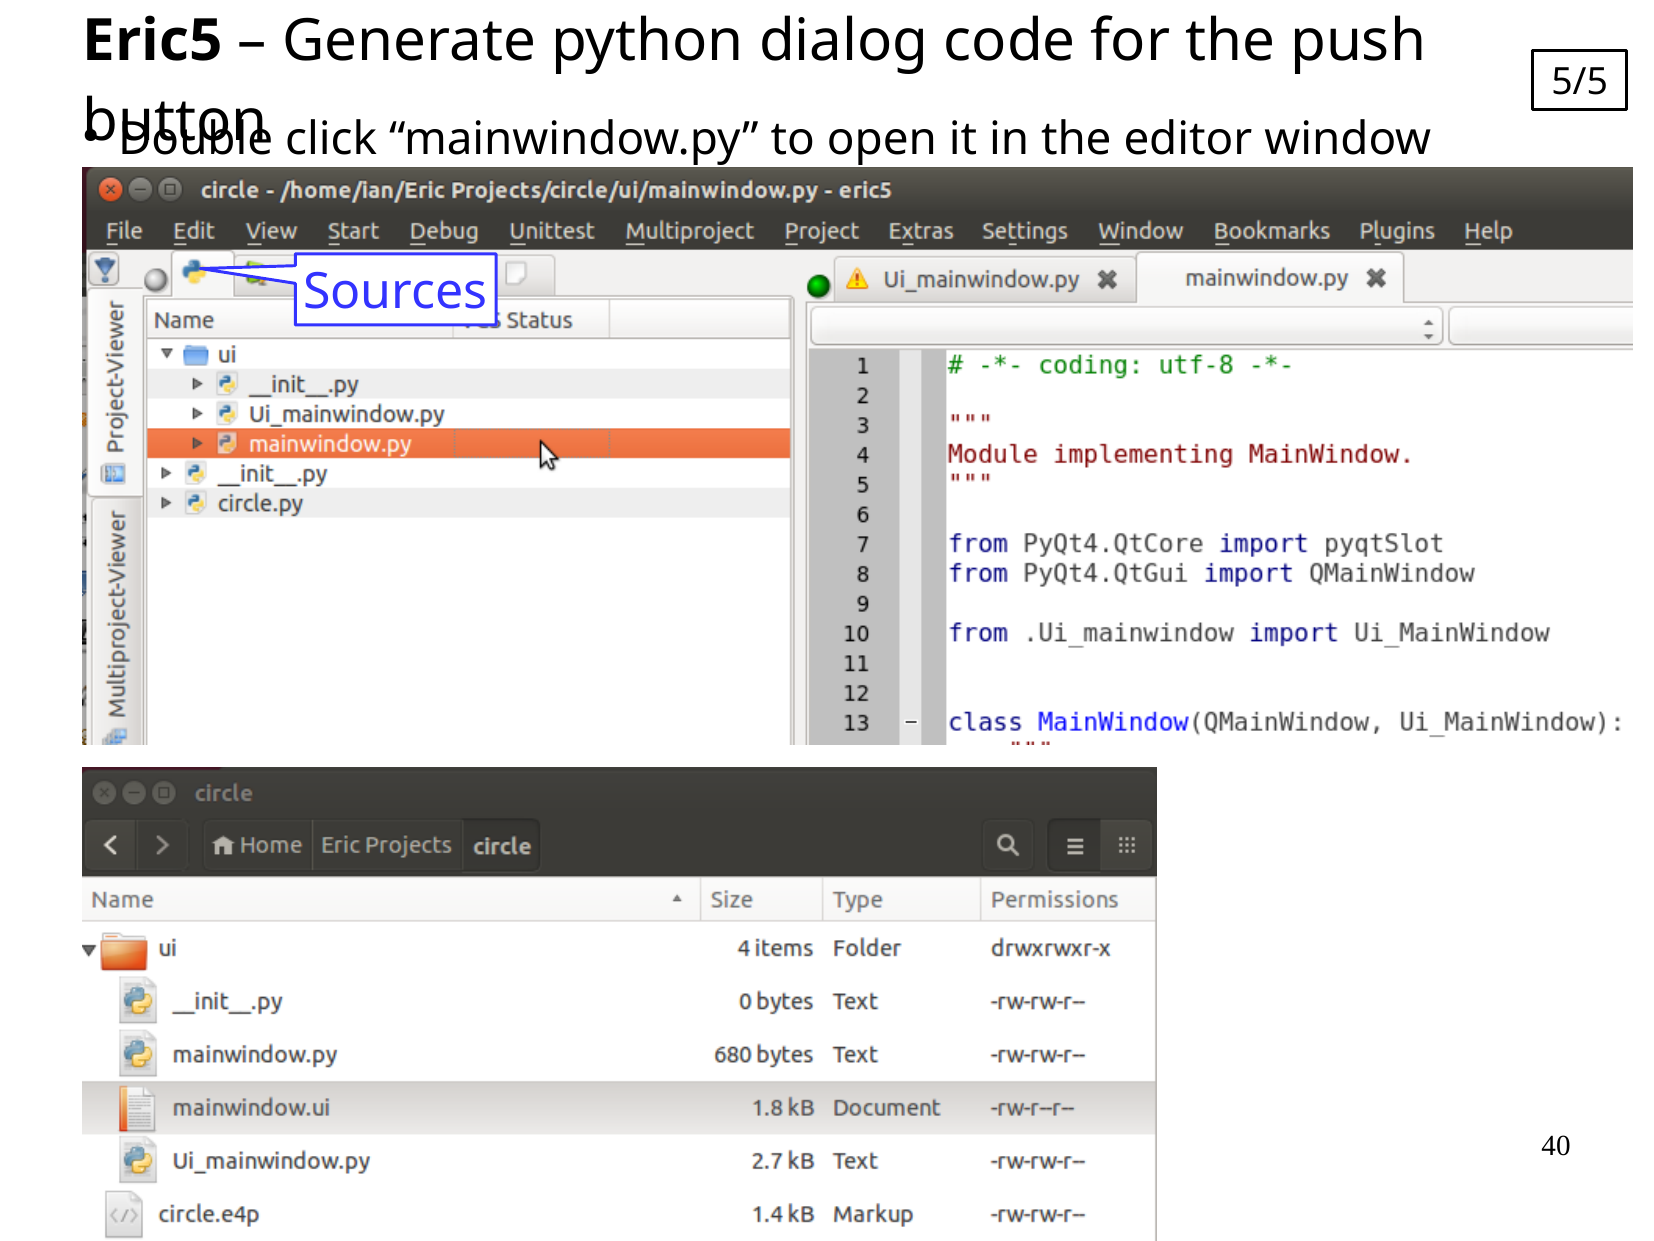

# Eric5 – Generate python dialog code for the push button
5/5
Double click “mainwindow.py” to open it in the editor window
Sources
40